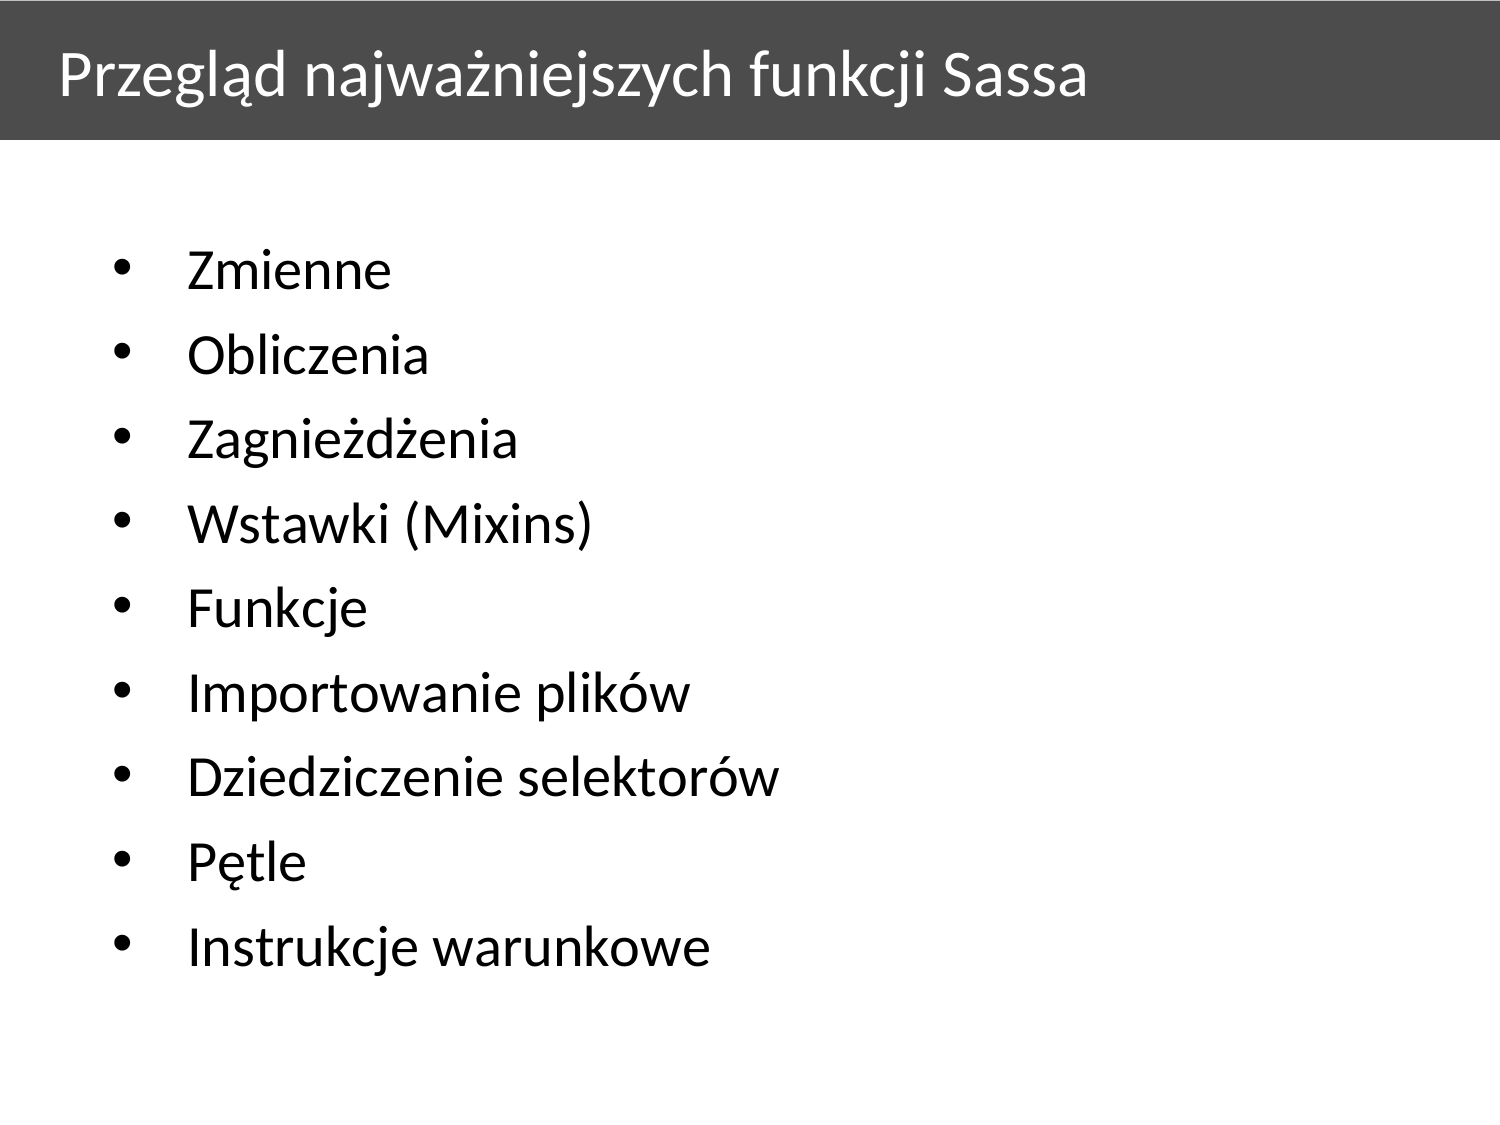

Przegląd najważniejszych funkcji Sassa
# Zmienne
Obliczenia
Zagnieżdżenia
Wstawki (Mixins)
Funkcje
Importowanie plików
Dziedziczenie selektorów
Pętle
Instrukcje warunkowe